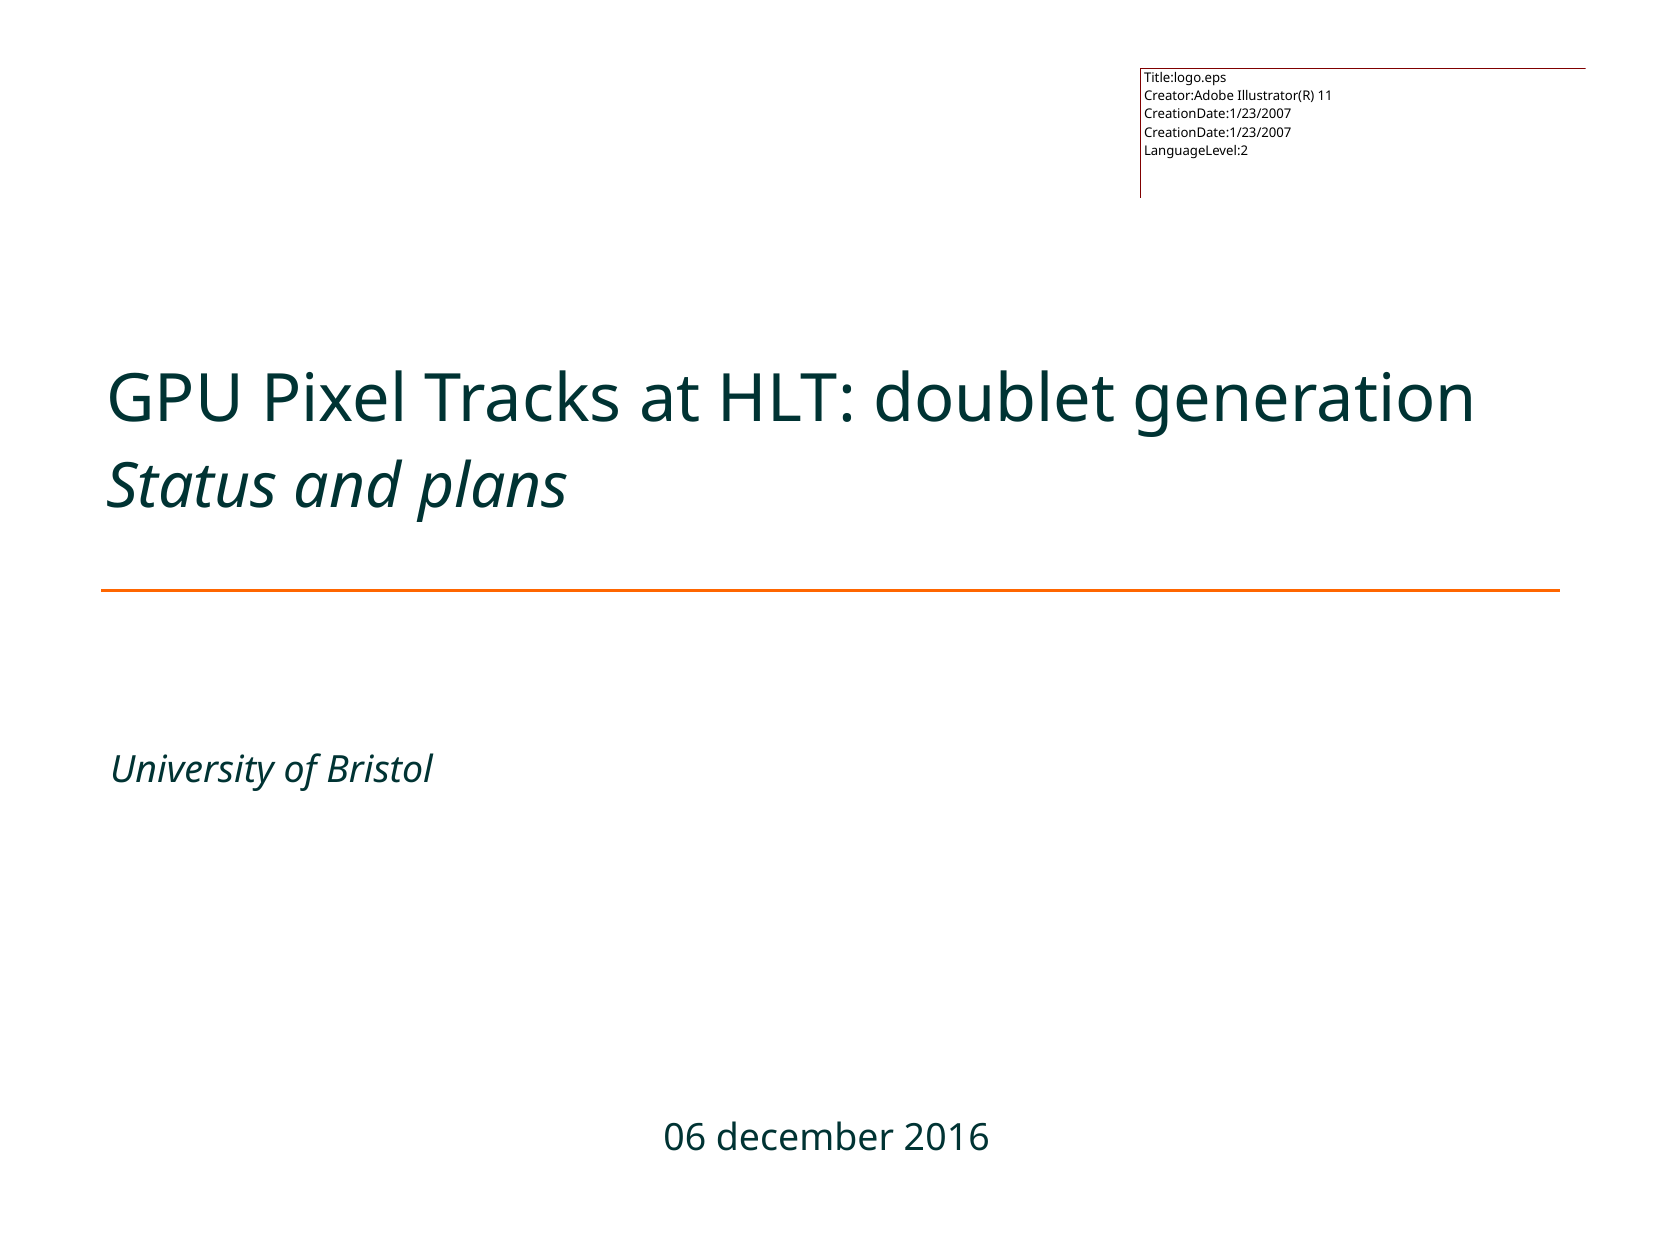

# GPU Pixel Tracks at HLT: doublet generation Status and plans